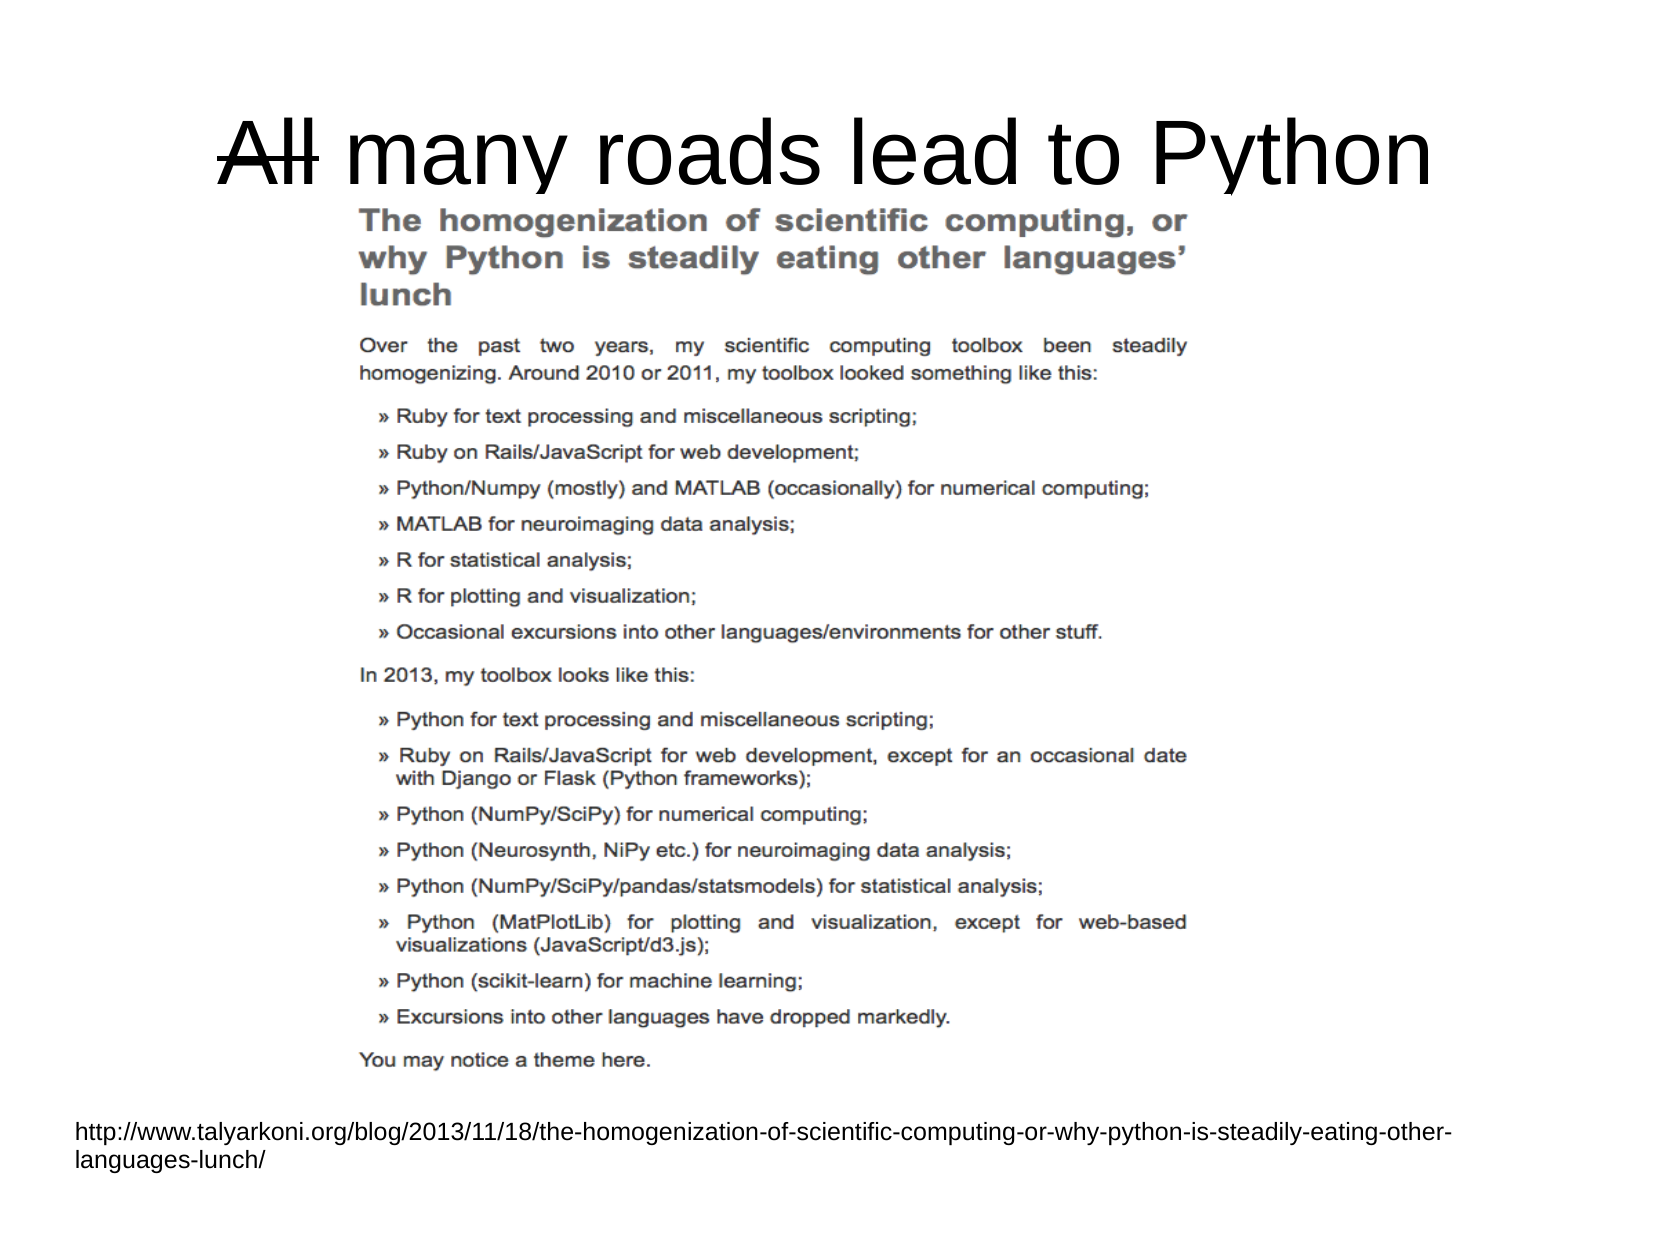

# All many roads lead to Python
http://www.talyarkoni.org/blog/2013/11/18/the-homogenization-of-scientific-computing-or-why-python-is-steadily-eating-other-languages-lunch/